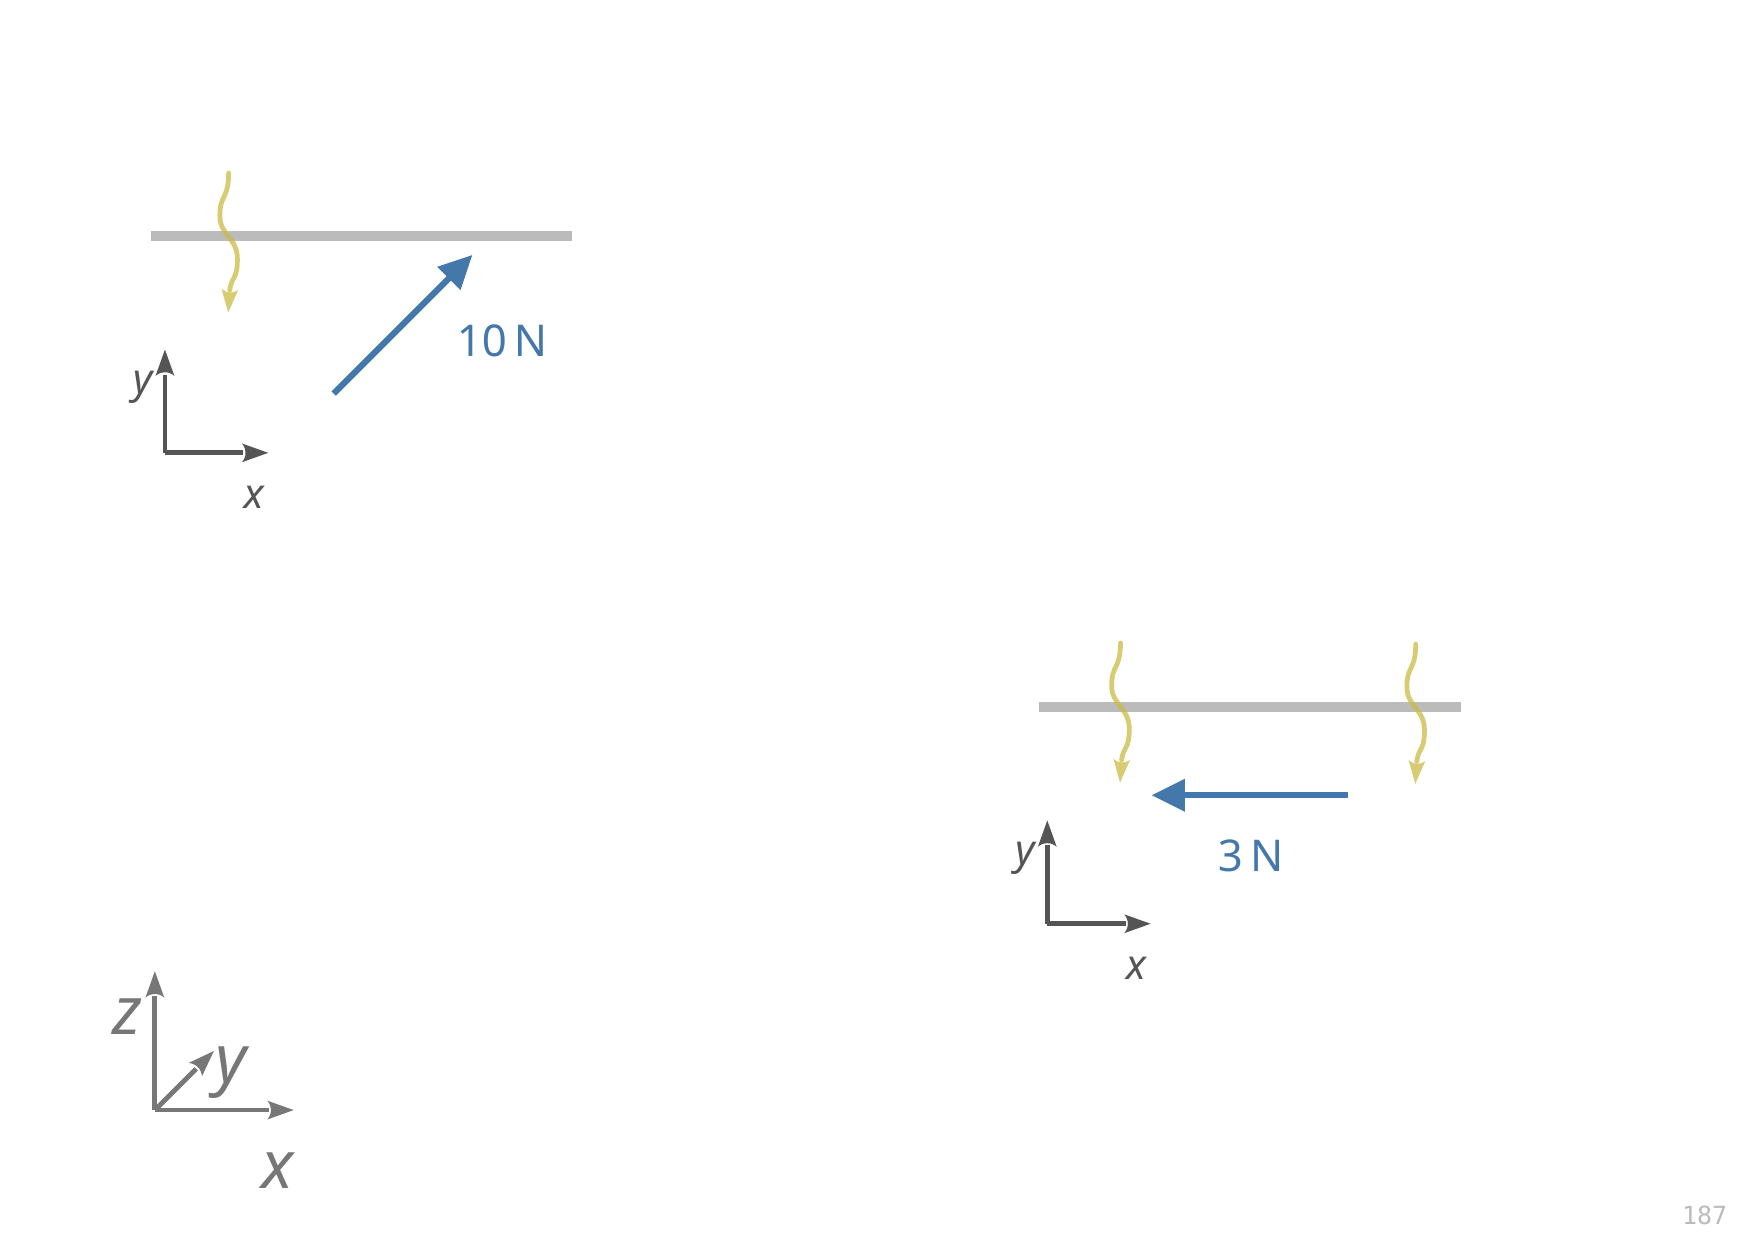

10 N
y
x
y
x
3 N
z
y
x